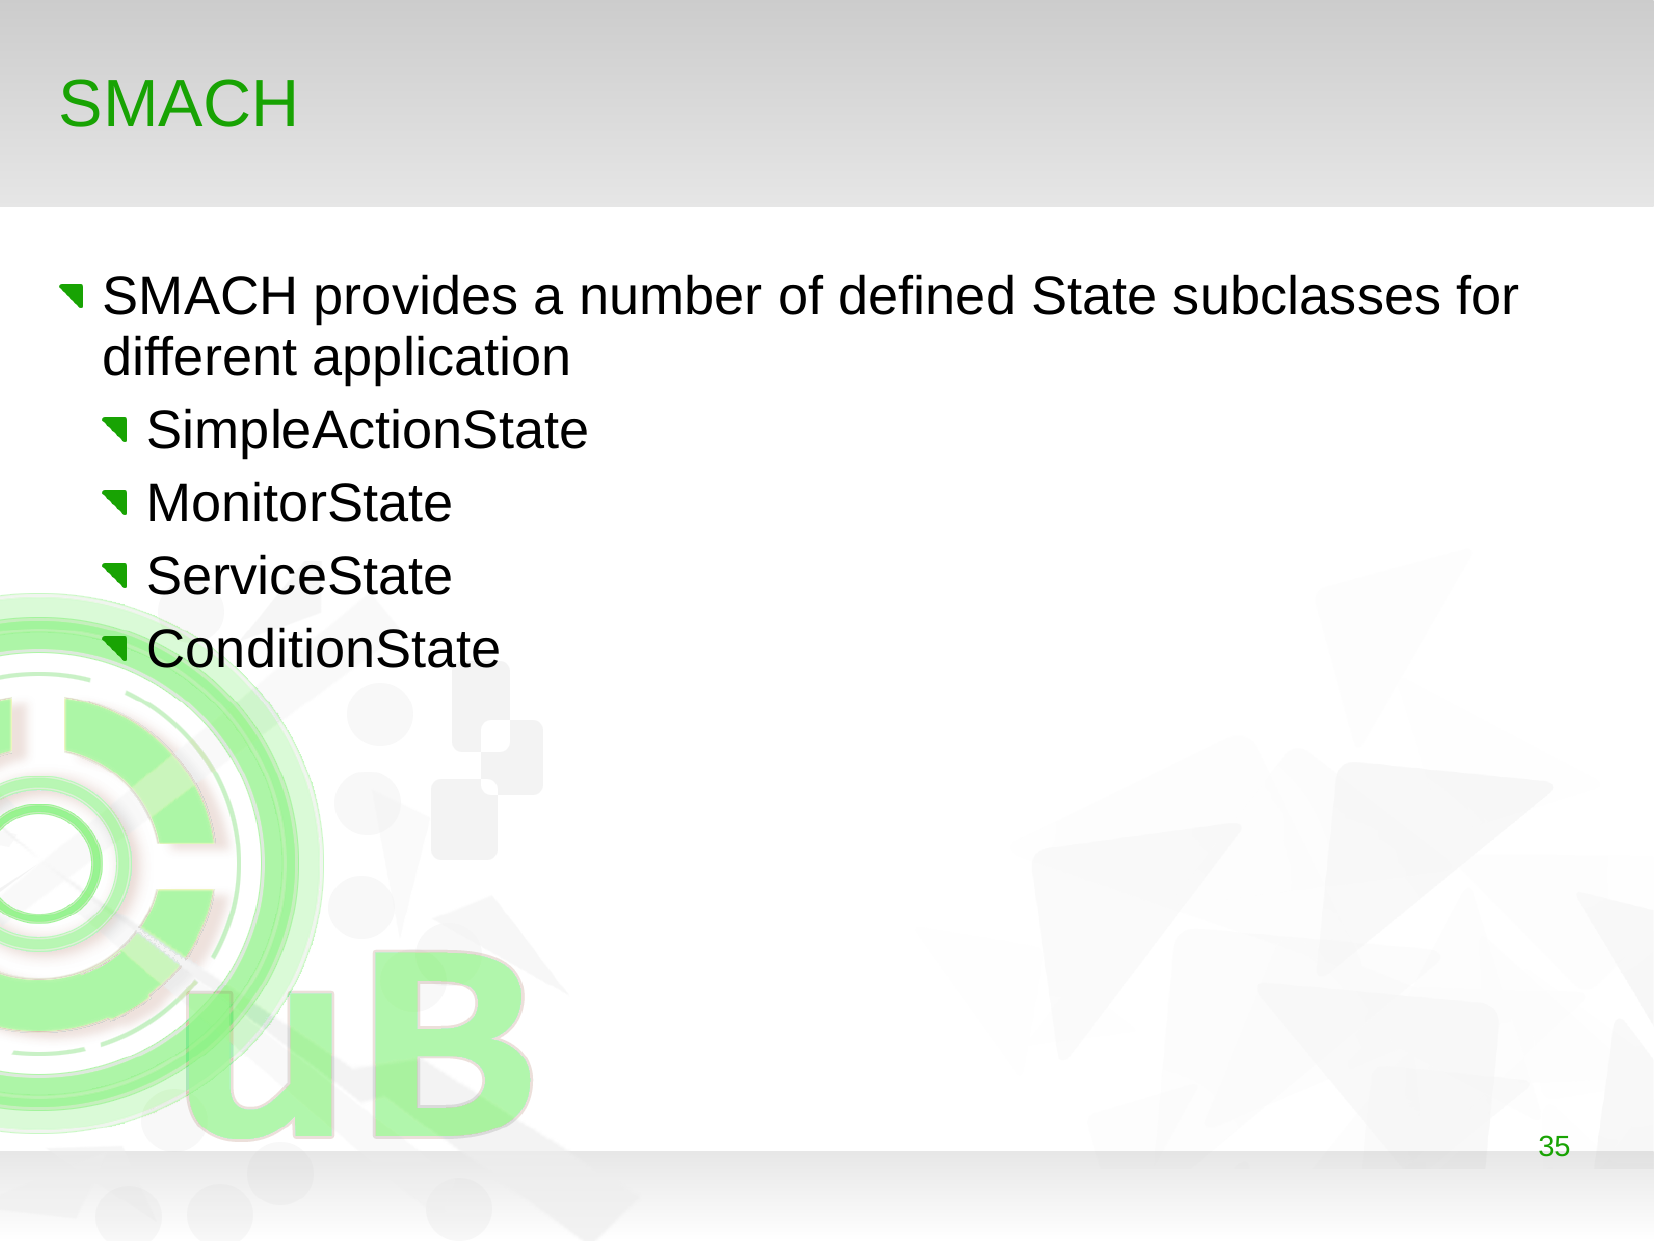

# SMACH
SMACH provides a number of defined State subclasses for different application
SimpleActionState
MonitorState
ServiceState
ConditionState
35